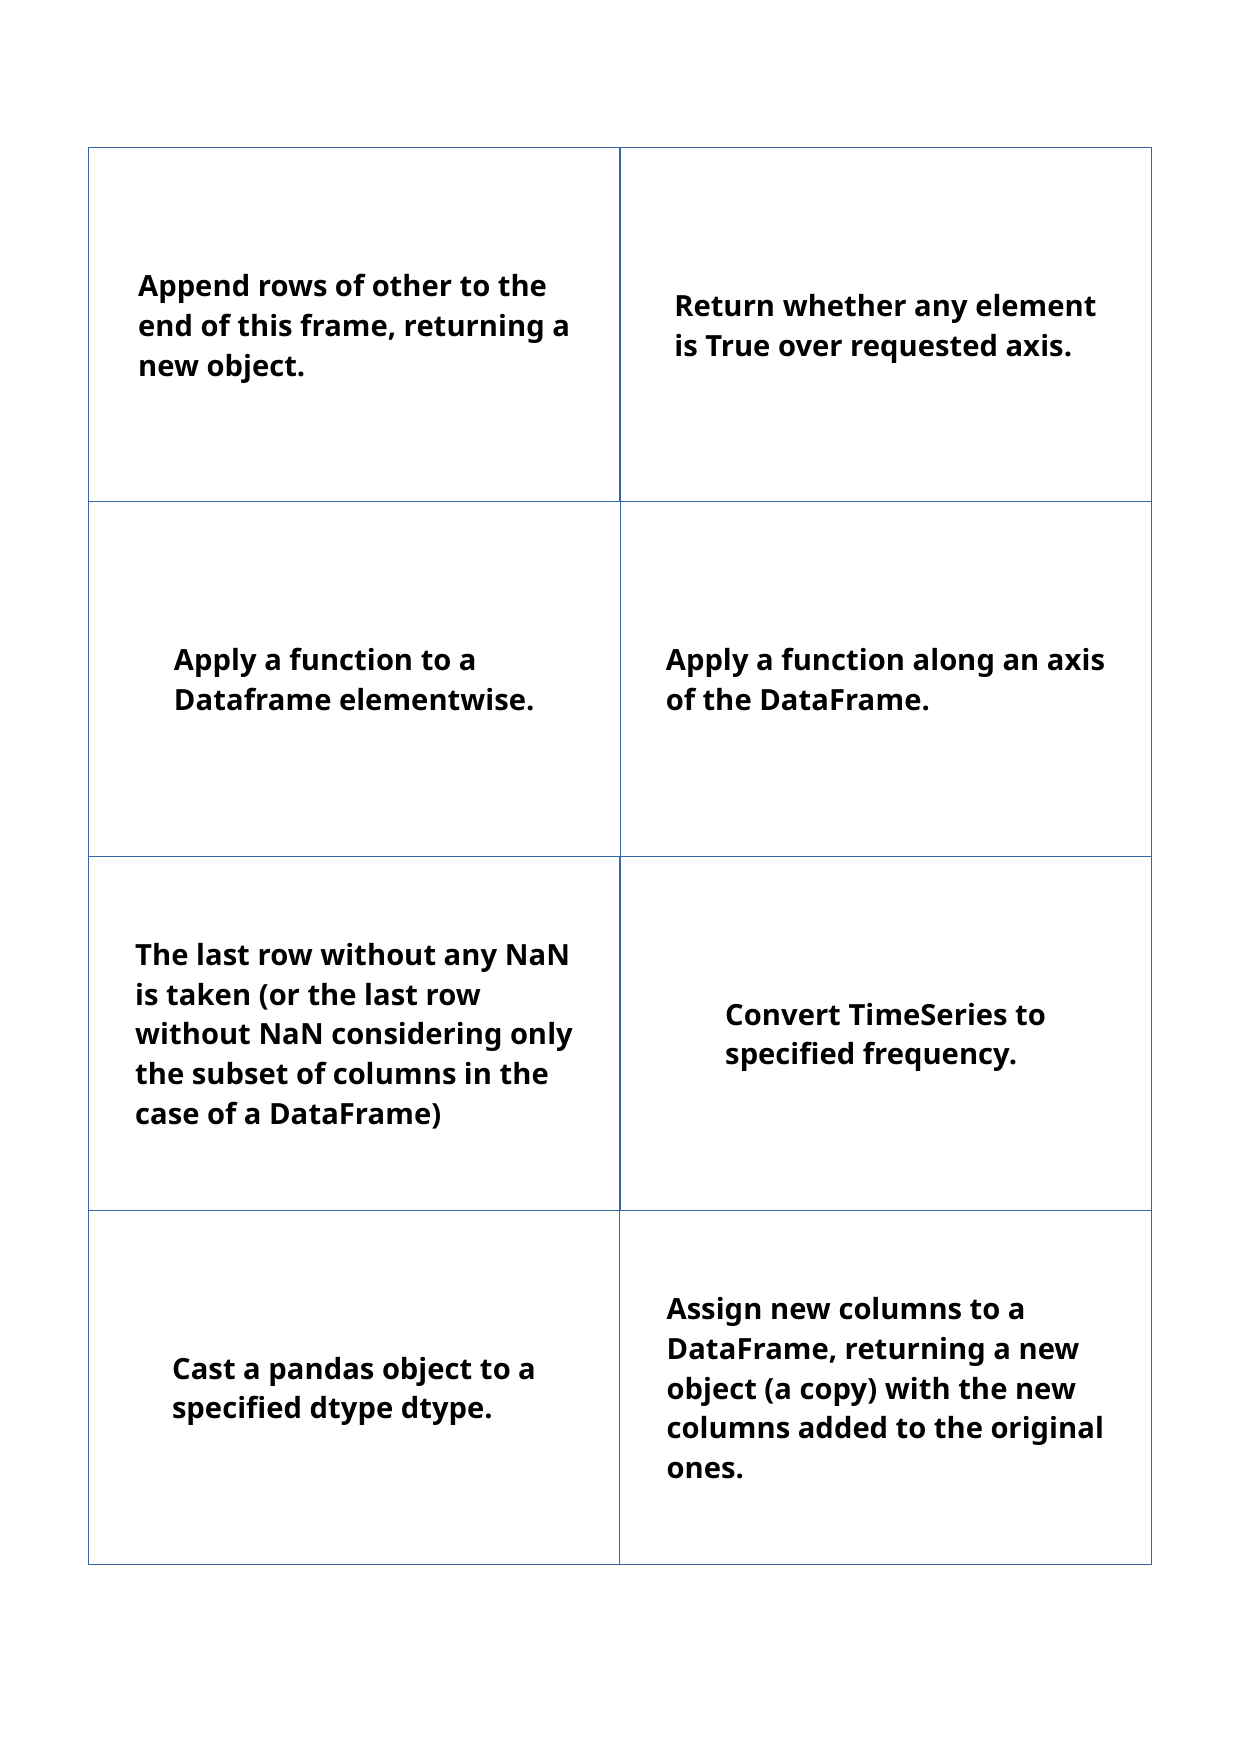

Append rows of other to the
end of this frame, returning a
new object.
Return whether any element
is True over requested axis.
Apply a function to a
Dataframe elementwise.
Apply a function along an axis
of the DataFrame.
The last row without any NaN
is taken (or the last row
without NaN considering only
the subset of columns in the
case of a DataFrame)
Convert TimeSeries to
specified frequency.
Cast a pandas object to a
specified dtype dtype.
Assign new columns to a
DataFrame, returning a new
object (a copy) with the new
columns added to the original
ones.